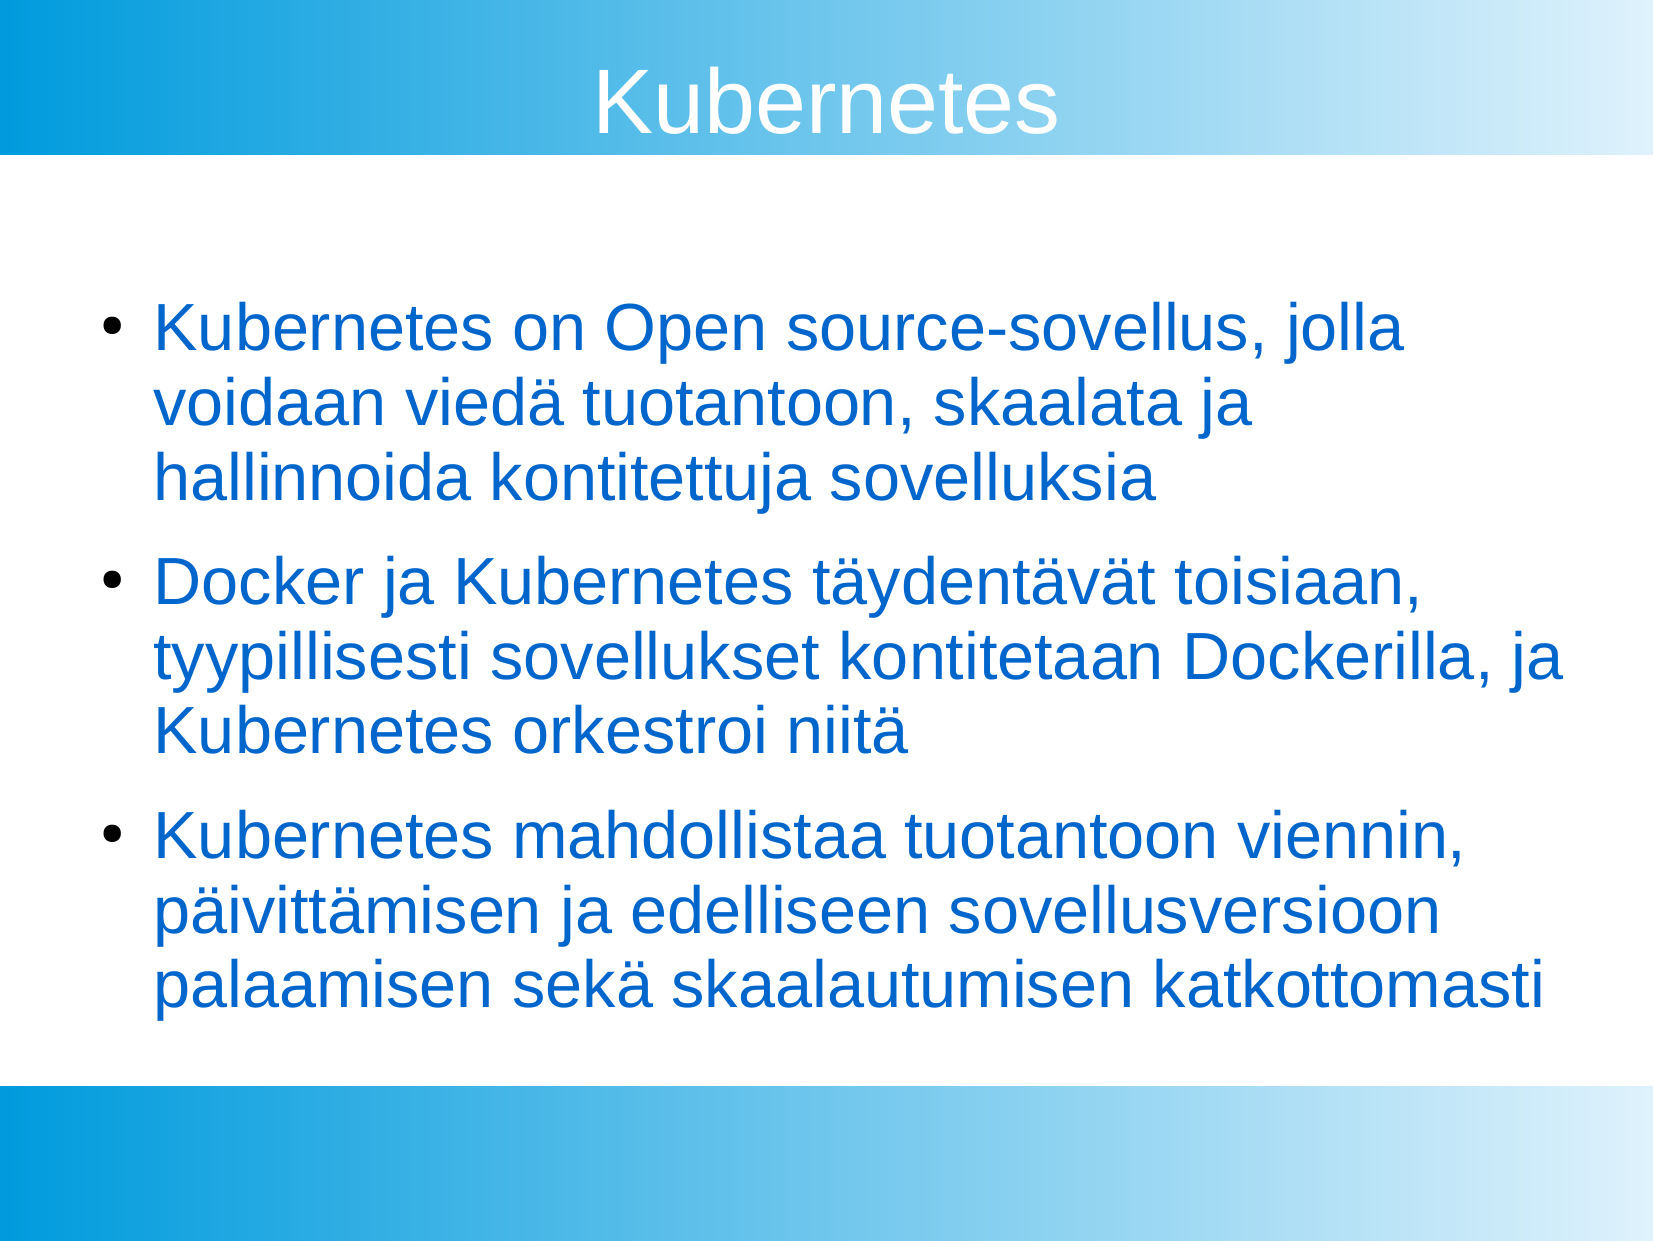

# Kubernetes
Kubernetes on Open source-sovellus, jolla voidaan viedä tuotantoon, skaalata ja hallinnoida kontitettuja sovelluksia
Docker ja Kubernetes täydentävät toisiaan, tyypillisesti sovellukset kontitetaan Dockerilla, ja Kubernetes orkestroi niitä
Kubernetes mahdollistaa tuotantoon viennin, päivittämisen ja edelliseen sovellusversioon palaamisen sekä skaalautumisen katkottomasti